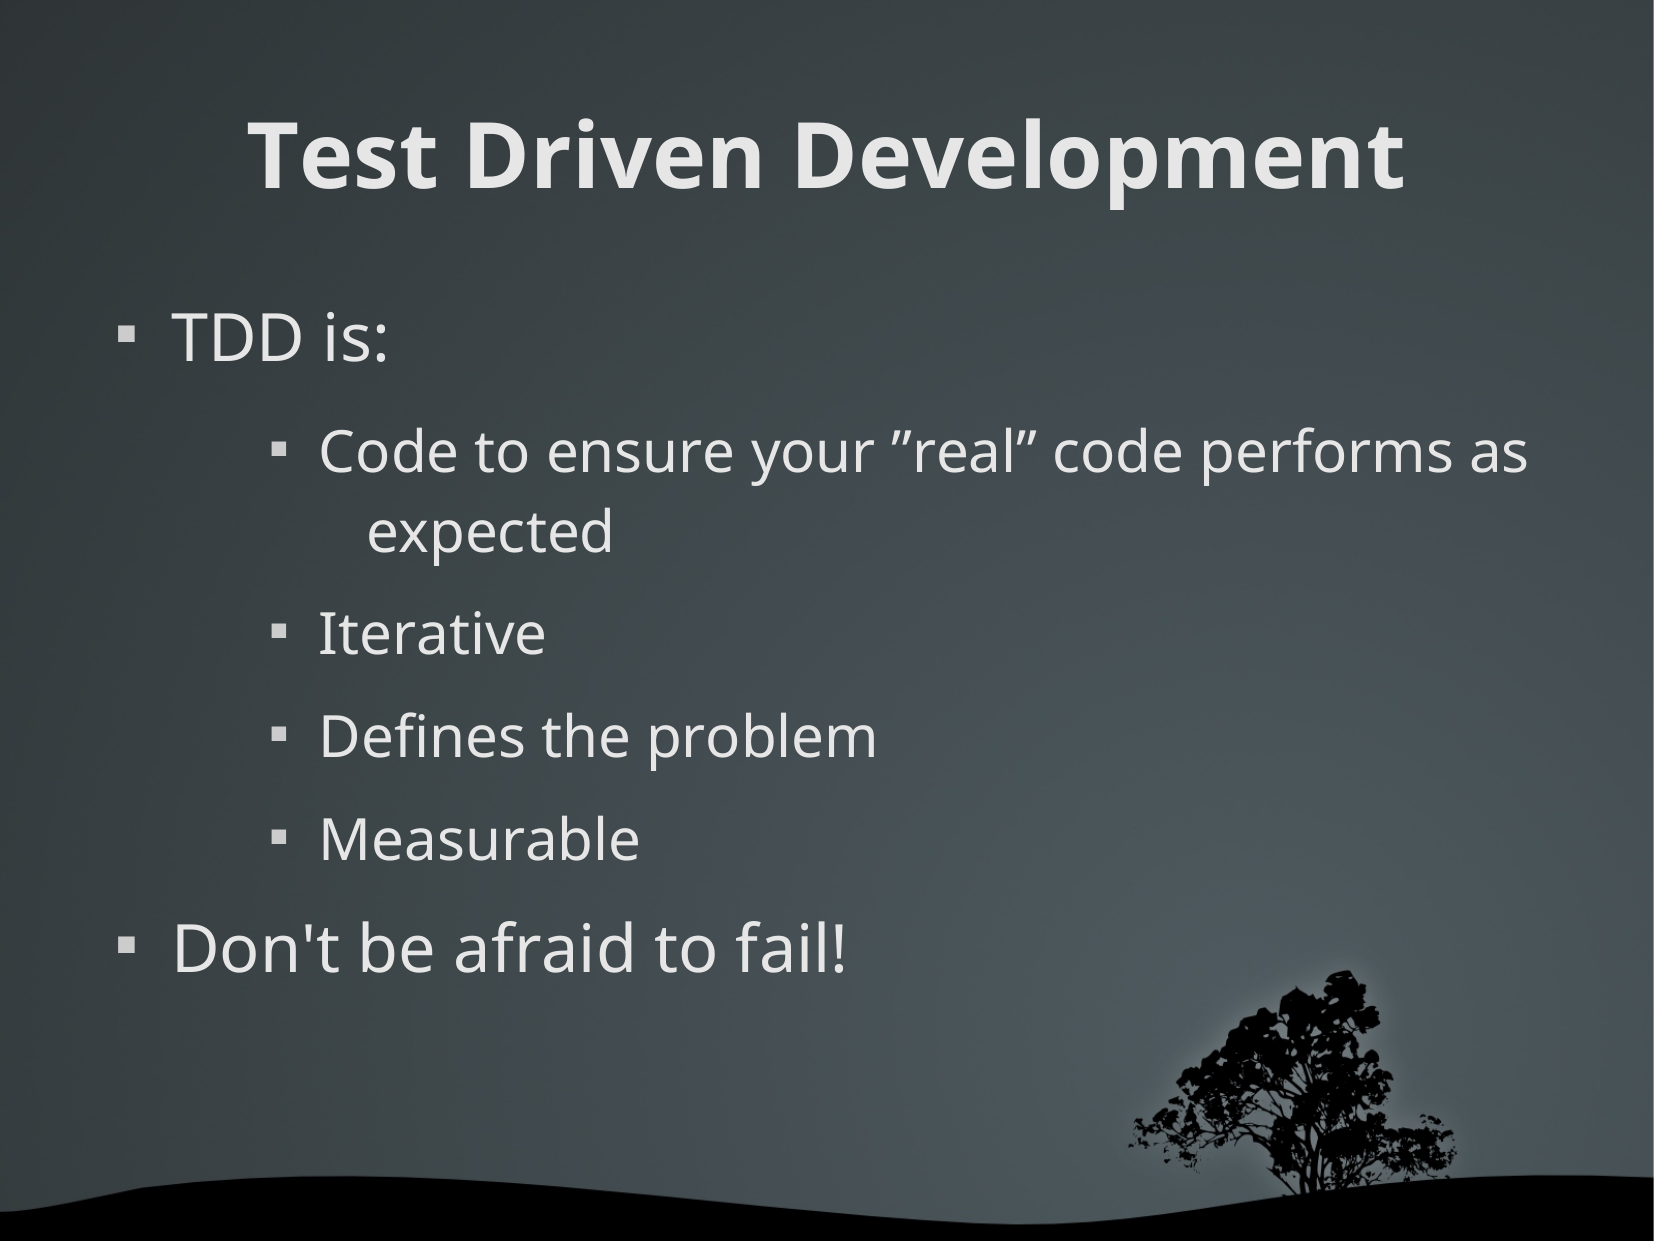

# Test Driven Development
TDD is:
Code to ensure your ”real” code performs as expected
Iterative
Defines the problem
Measurable
Don't be afraid to fail!